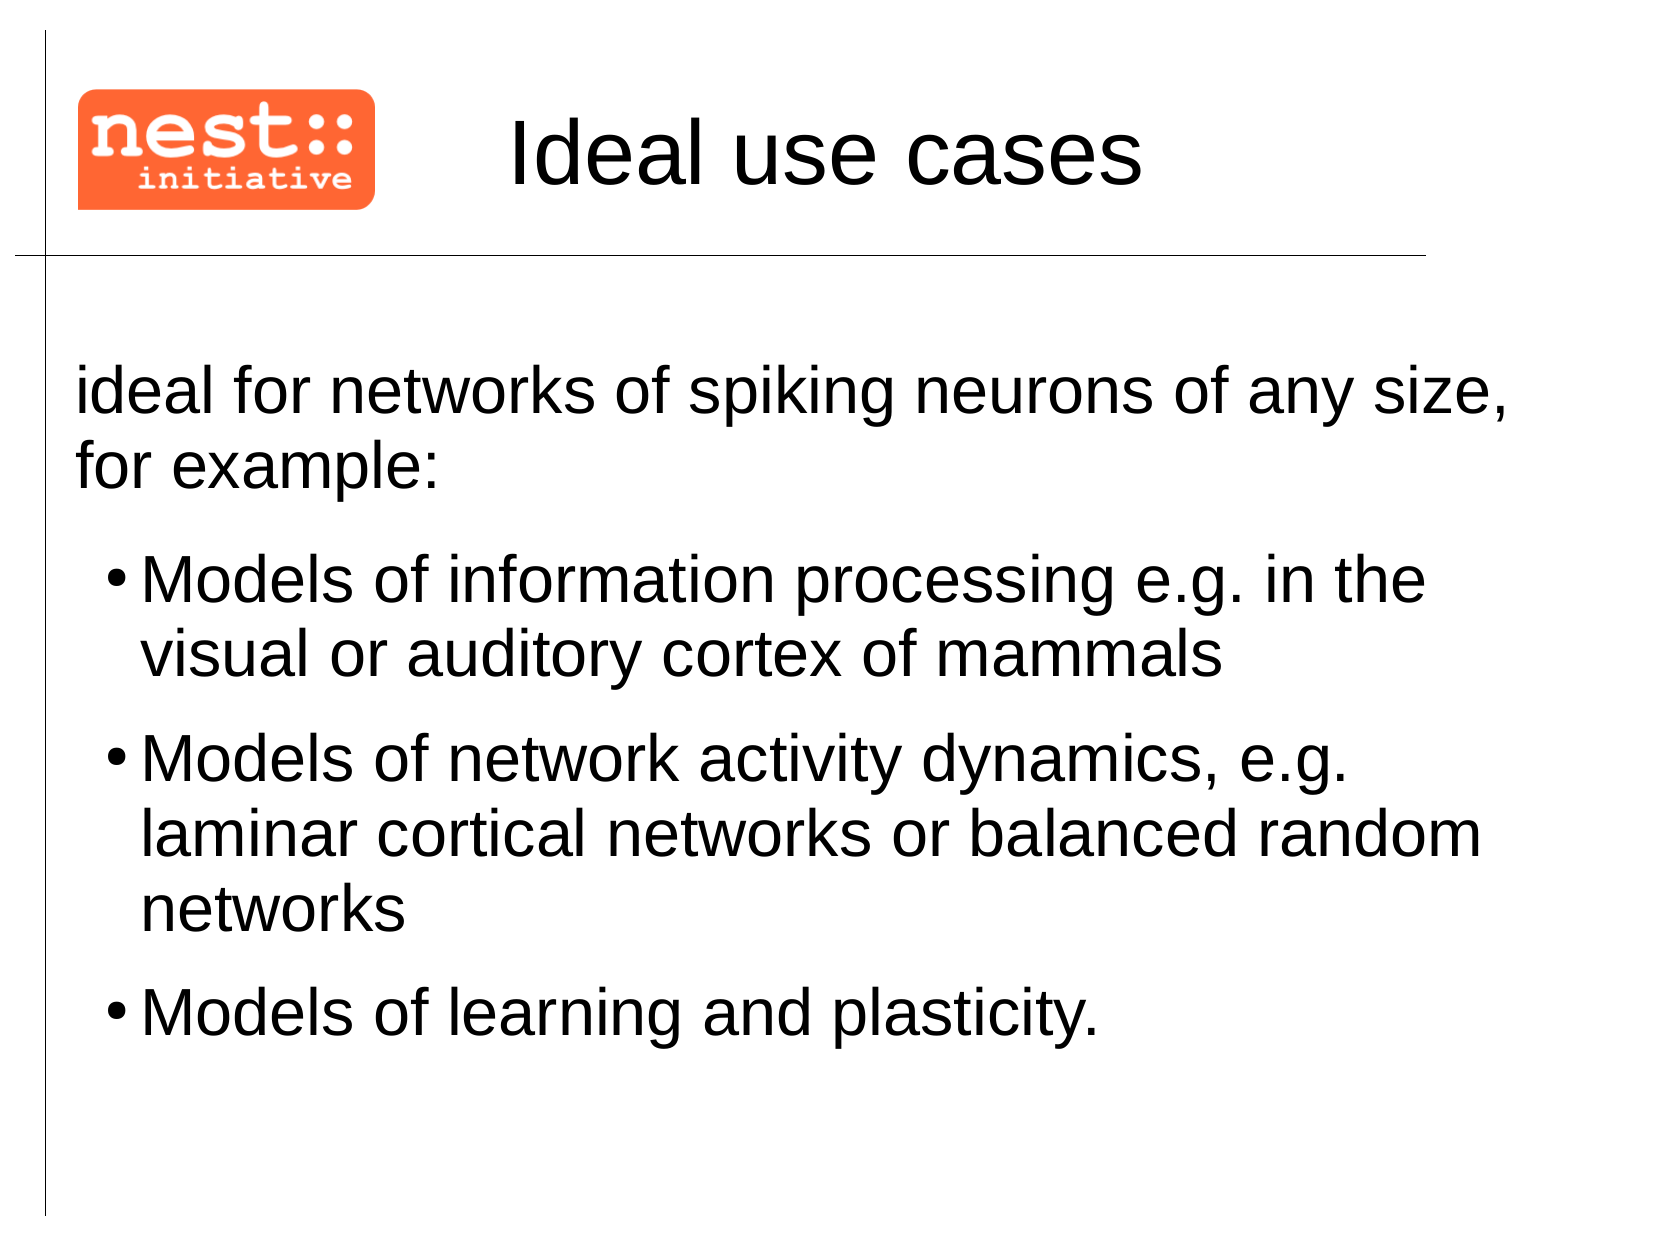

# Ideal use cases
ideal for networks of spiking neurons of any size, for example:
Models of information processing e.g. in the visual or auditory cortex of mammals
Models of network activity dynamics, e.g. laminar cortical networks or balanced random networks
Models of learning and plasticity.